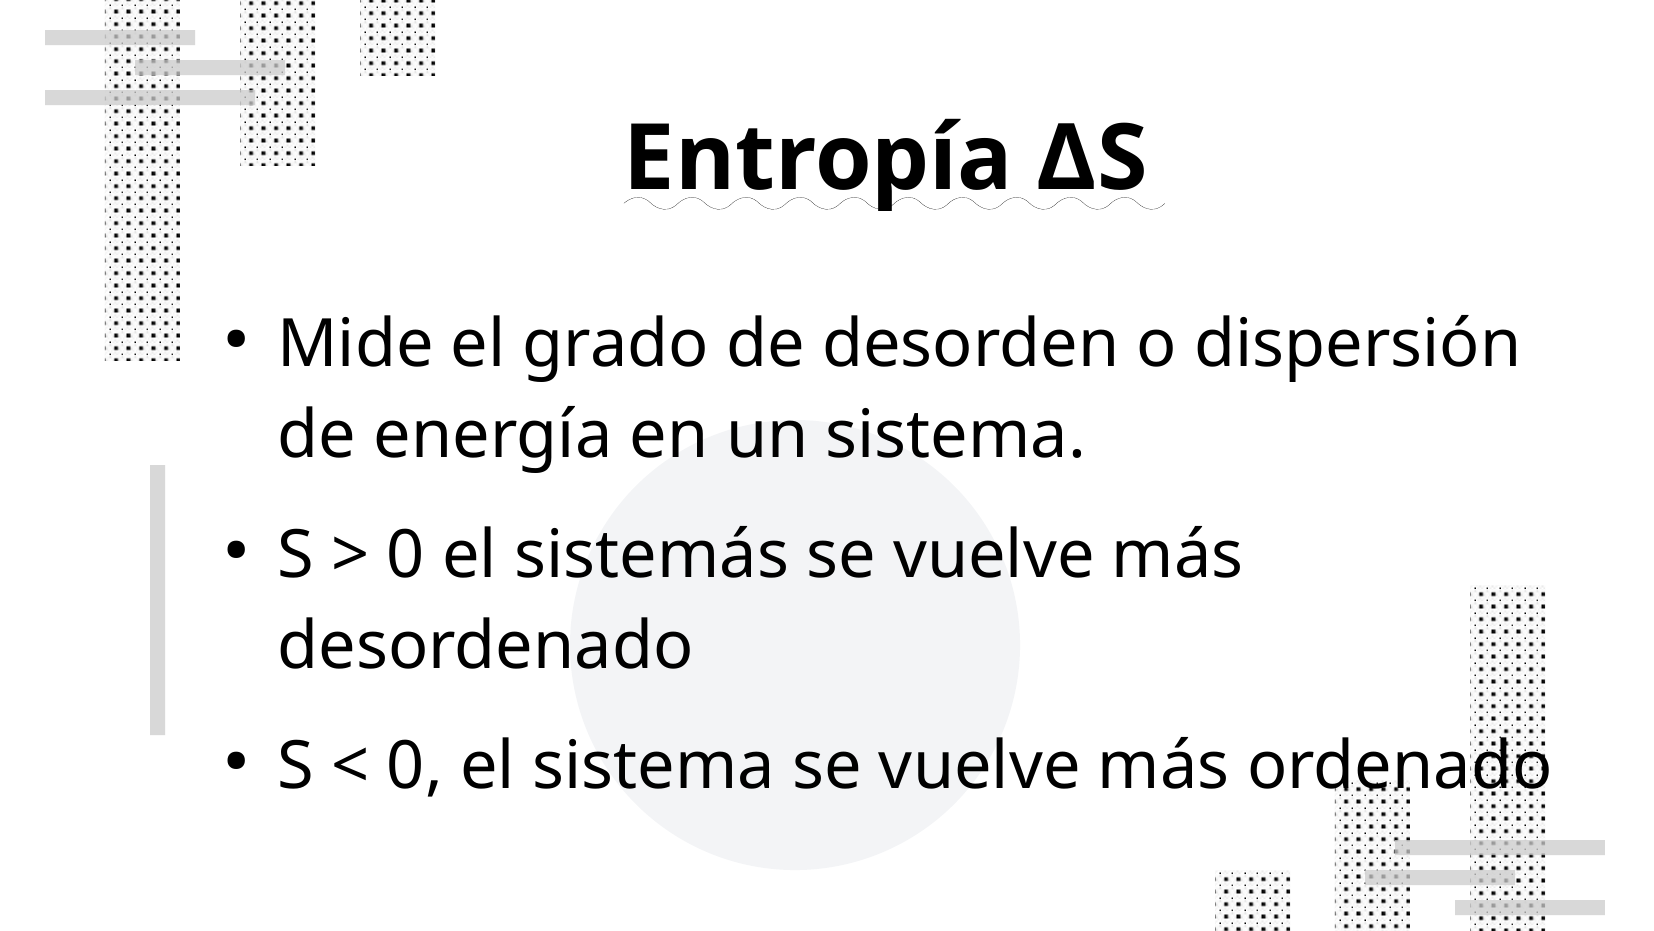

# Entropía ΔS
Mide el grado de desorden o dispersión de energía en un sistema.
S > 0 el sistemás se vuelve más desordenado
S < 0, el sistema se vuelve más ordenado